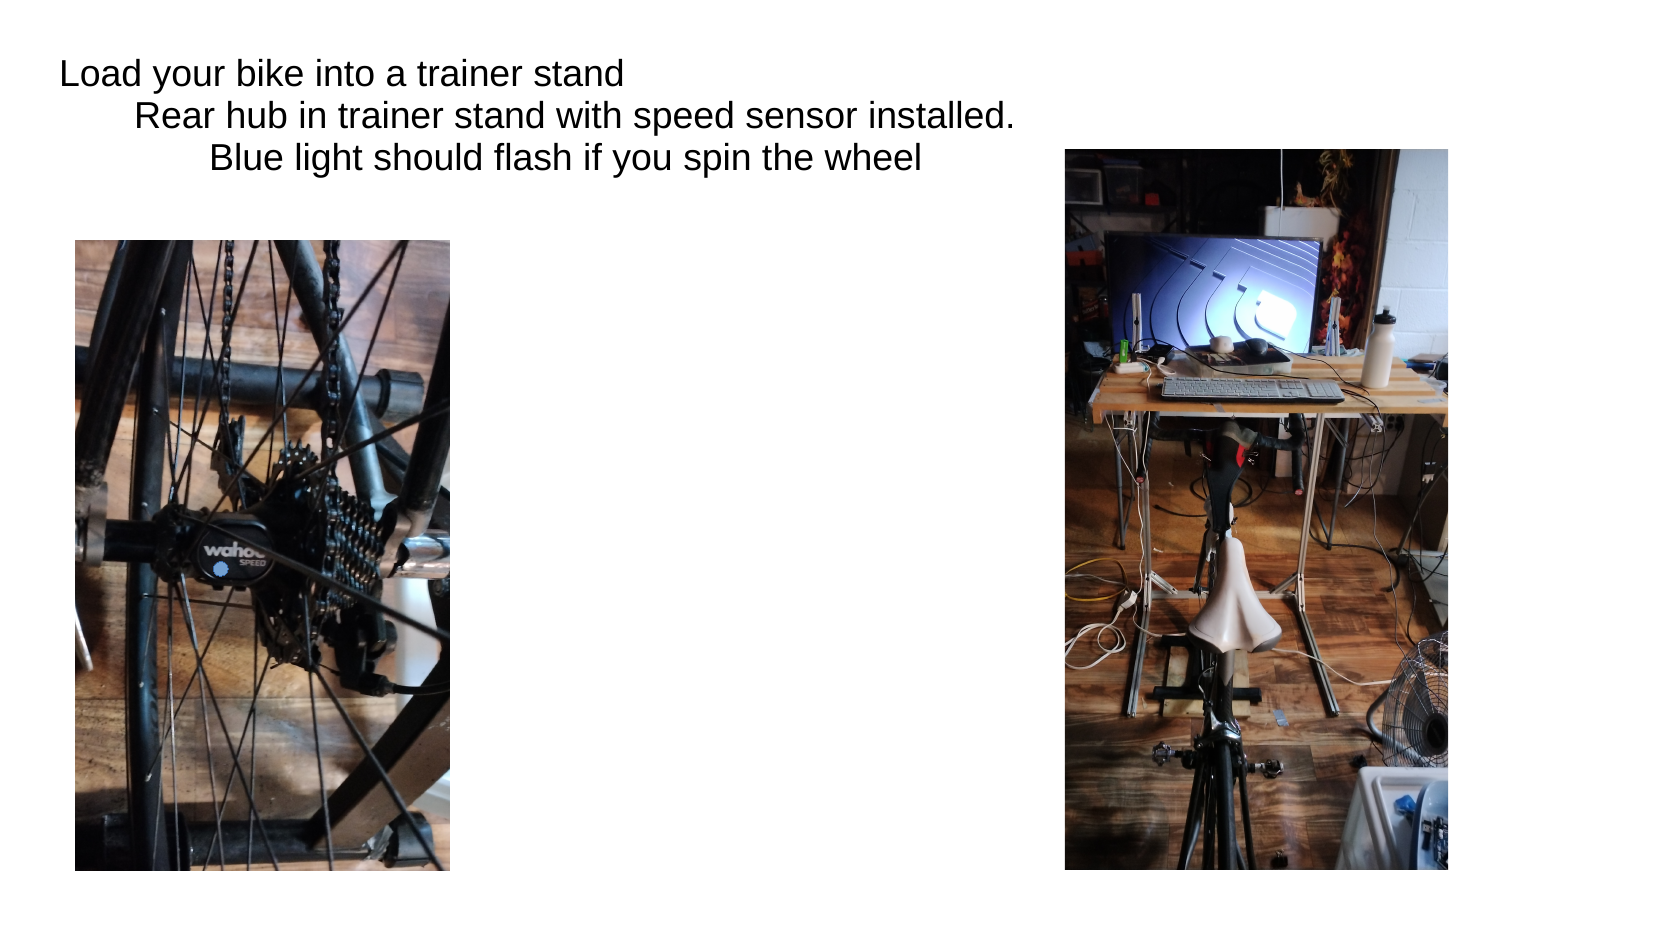

Load your bike into a trainer stand
	Rear hub in trainer stand with speed sensor installed.
		Blue light should flash if you spin the wheel